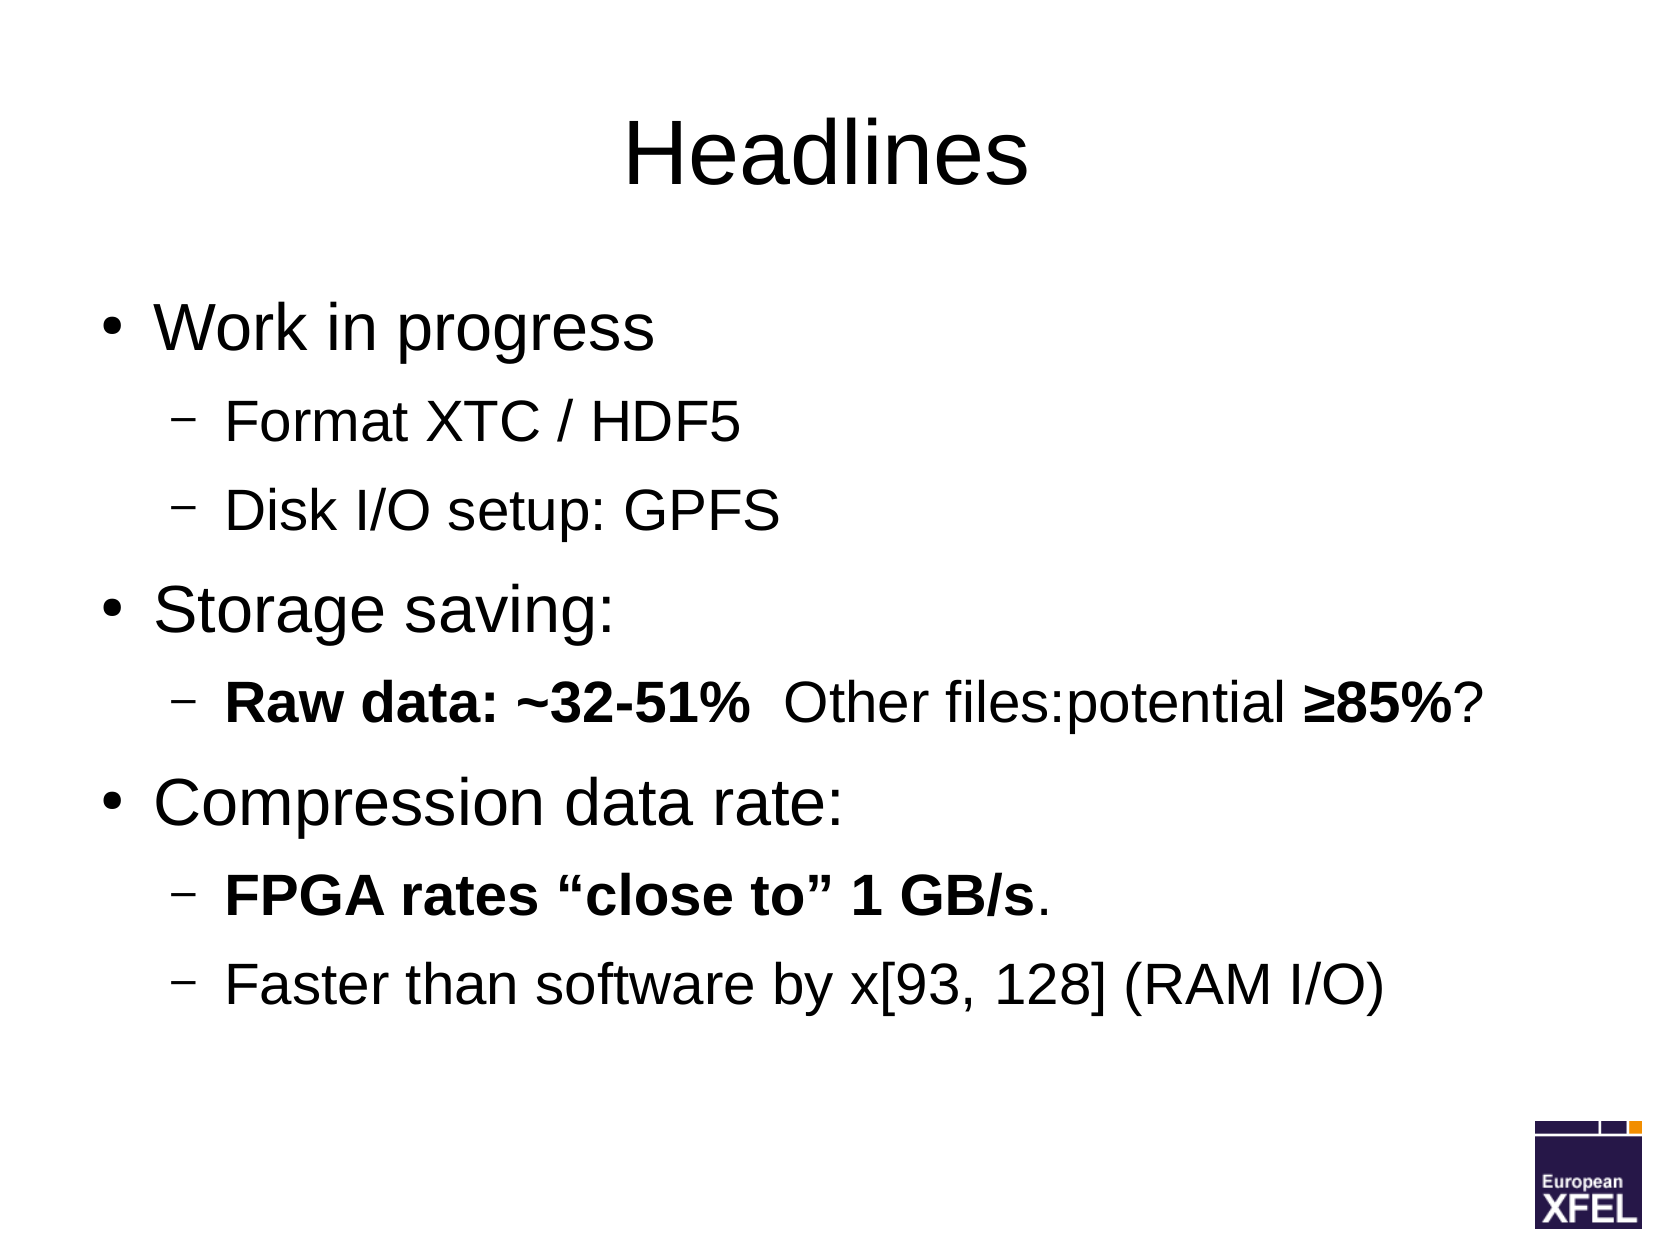

# Headlines
Work in progress
Format XTC / HDF5
Disk I/O setup: GPFS
Storage saving:
Raw data: ~32-51% Other files:potential ≥85%?
Compression data rate:
FPGA rates “close to” 1 GB/s.
Faster than software by x[93, 128] (RAM I/O)